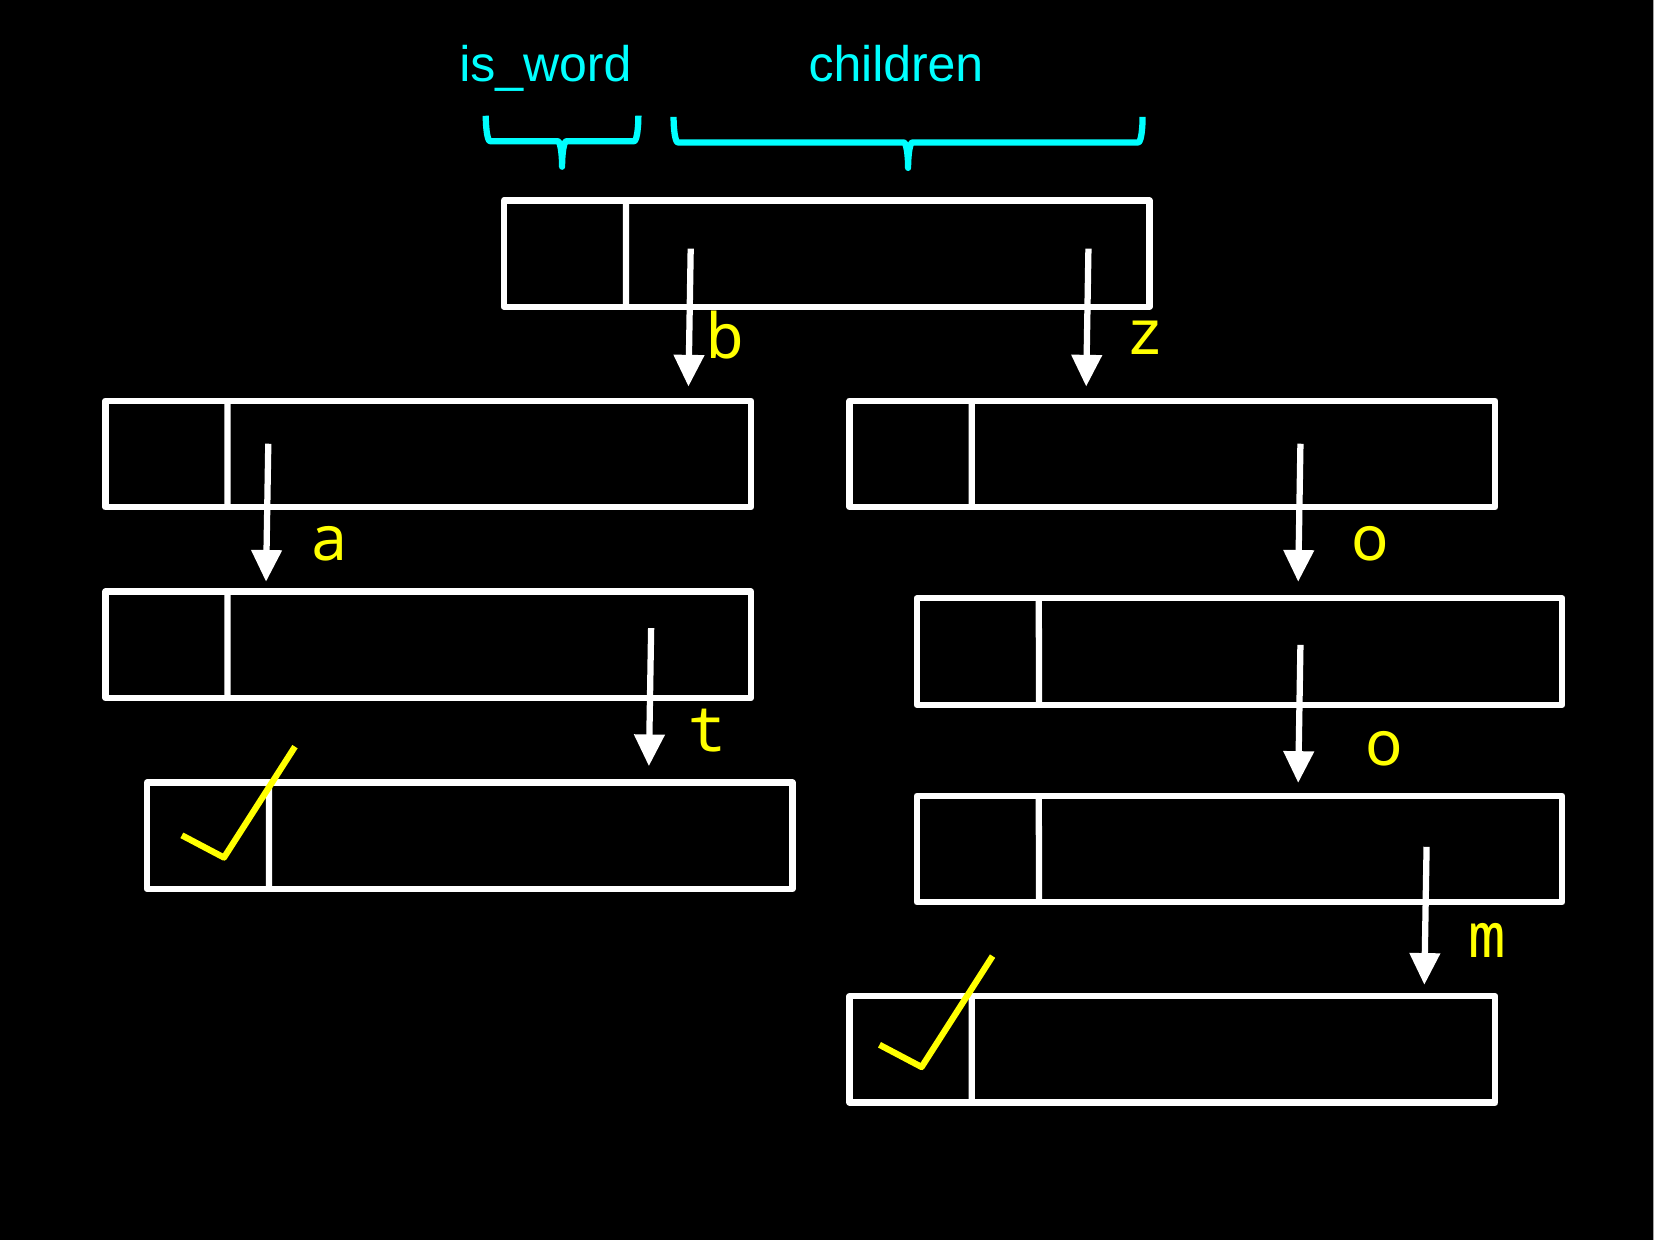

children
is_word
struct node
{
 /* data */
	 // pointers to other nodes
	 struct node* children[26];
};
z
b
a
o
t
o
m